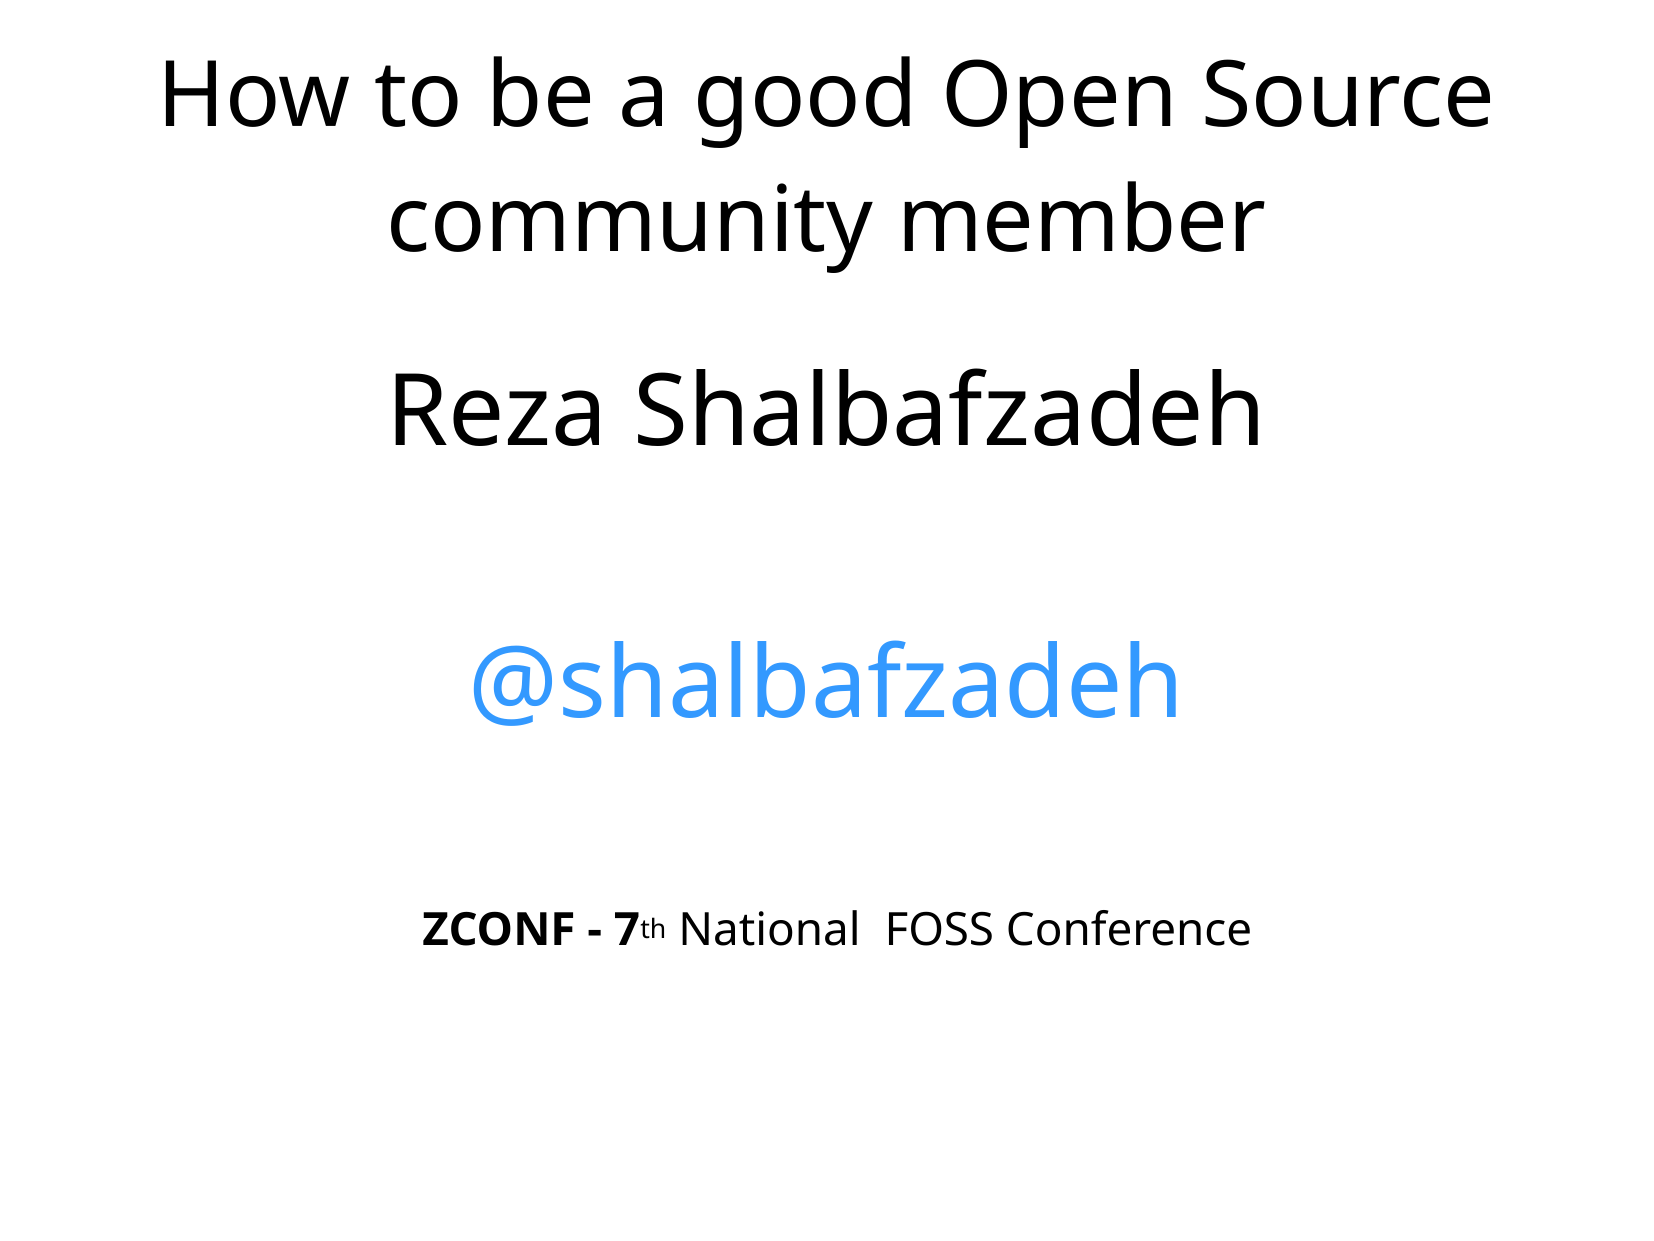

# How to be a good Open Source community member
Reza Shalbafzadeh
@shalbafzadeh
ZCONF - 7th National FOSS Conference